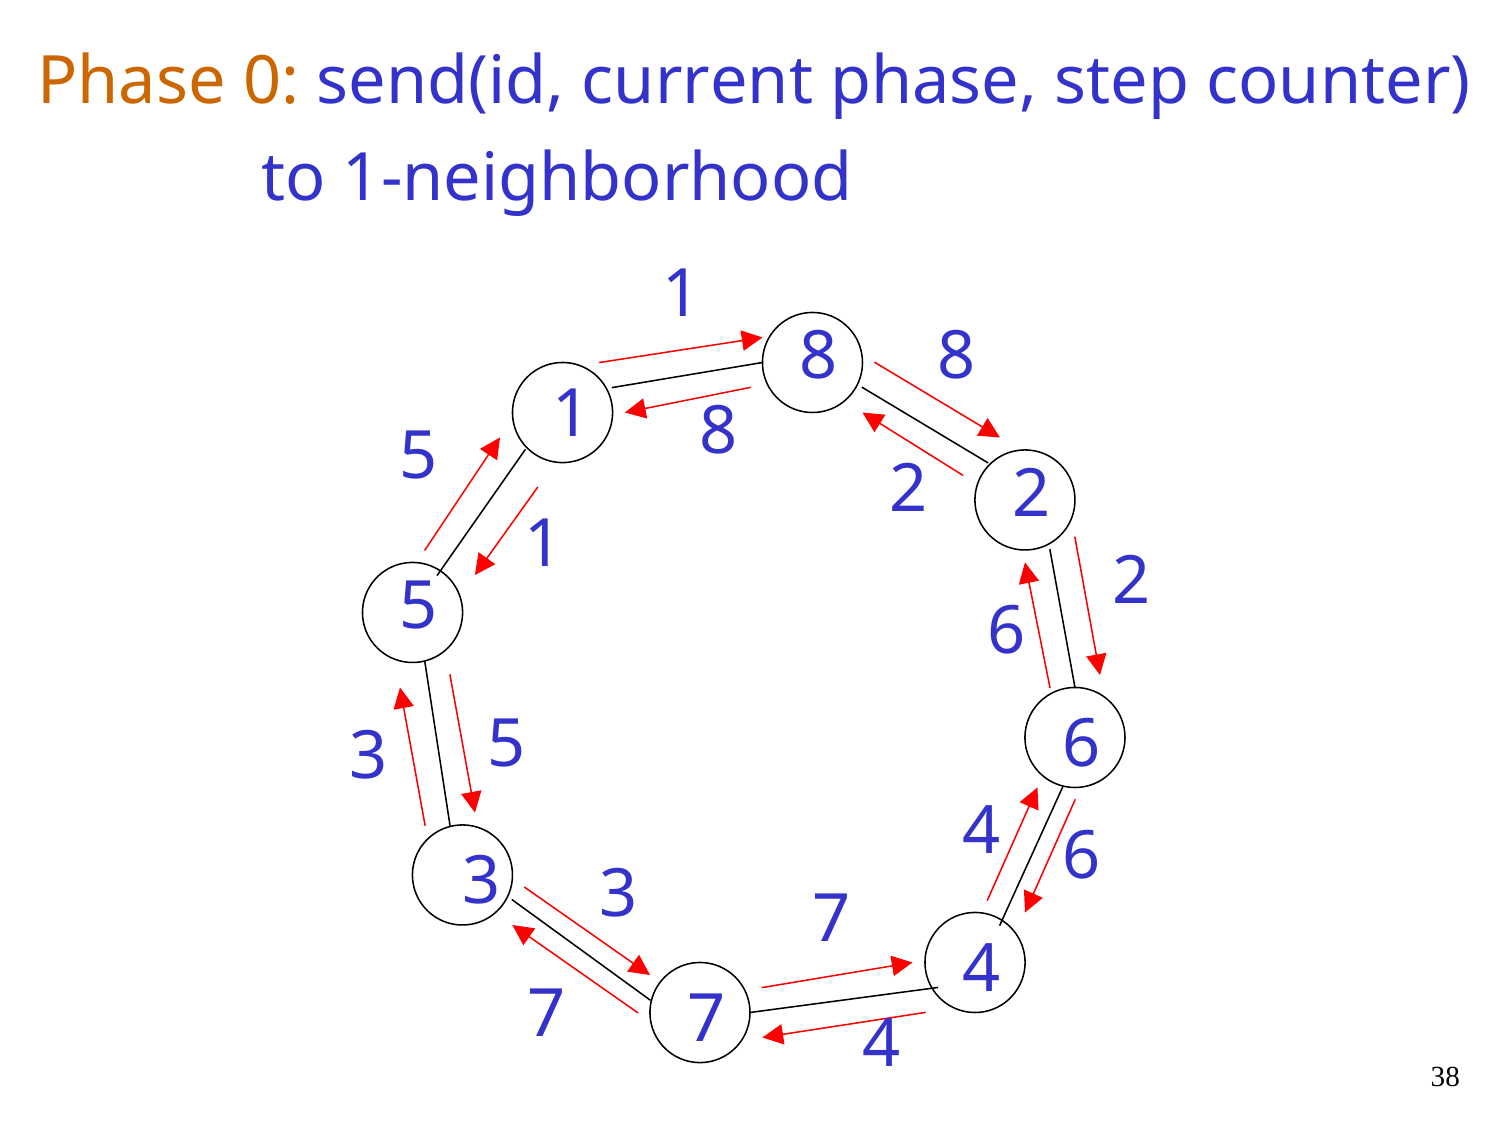

Phase 0: send(id, current phase, step counter)
 to 1-neighborhood
1
8
8
1
8
5
2
2
1
2
5
6
5
6
3
4
6
3
3
7
4
7
7
4